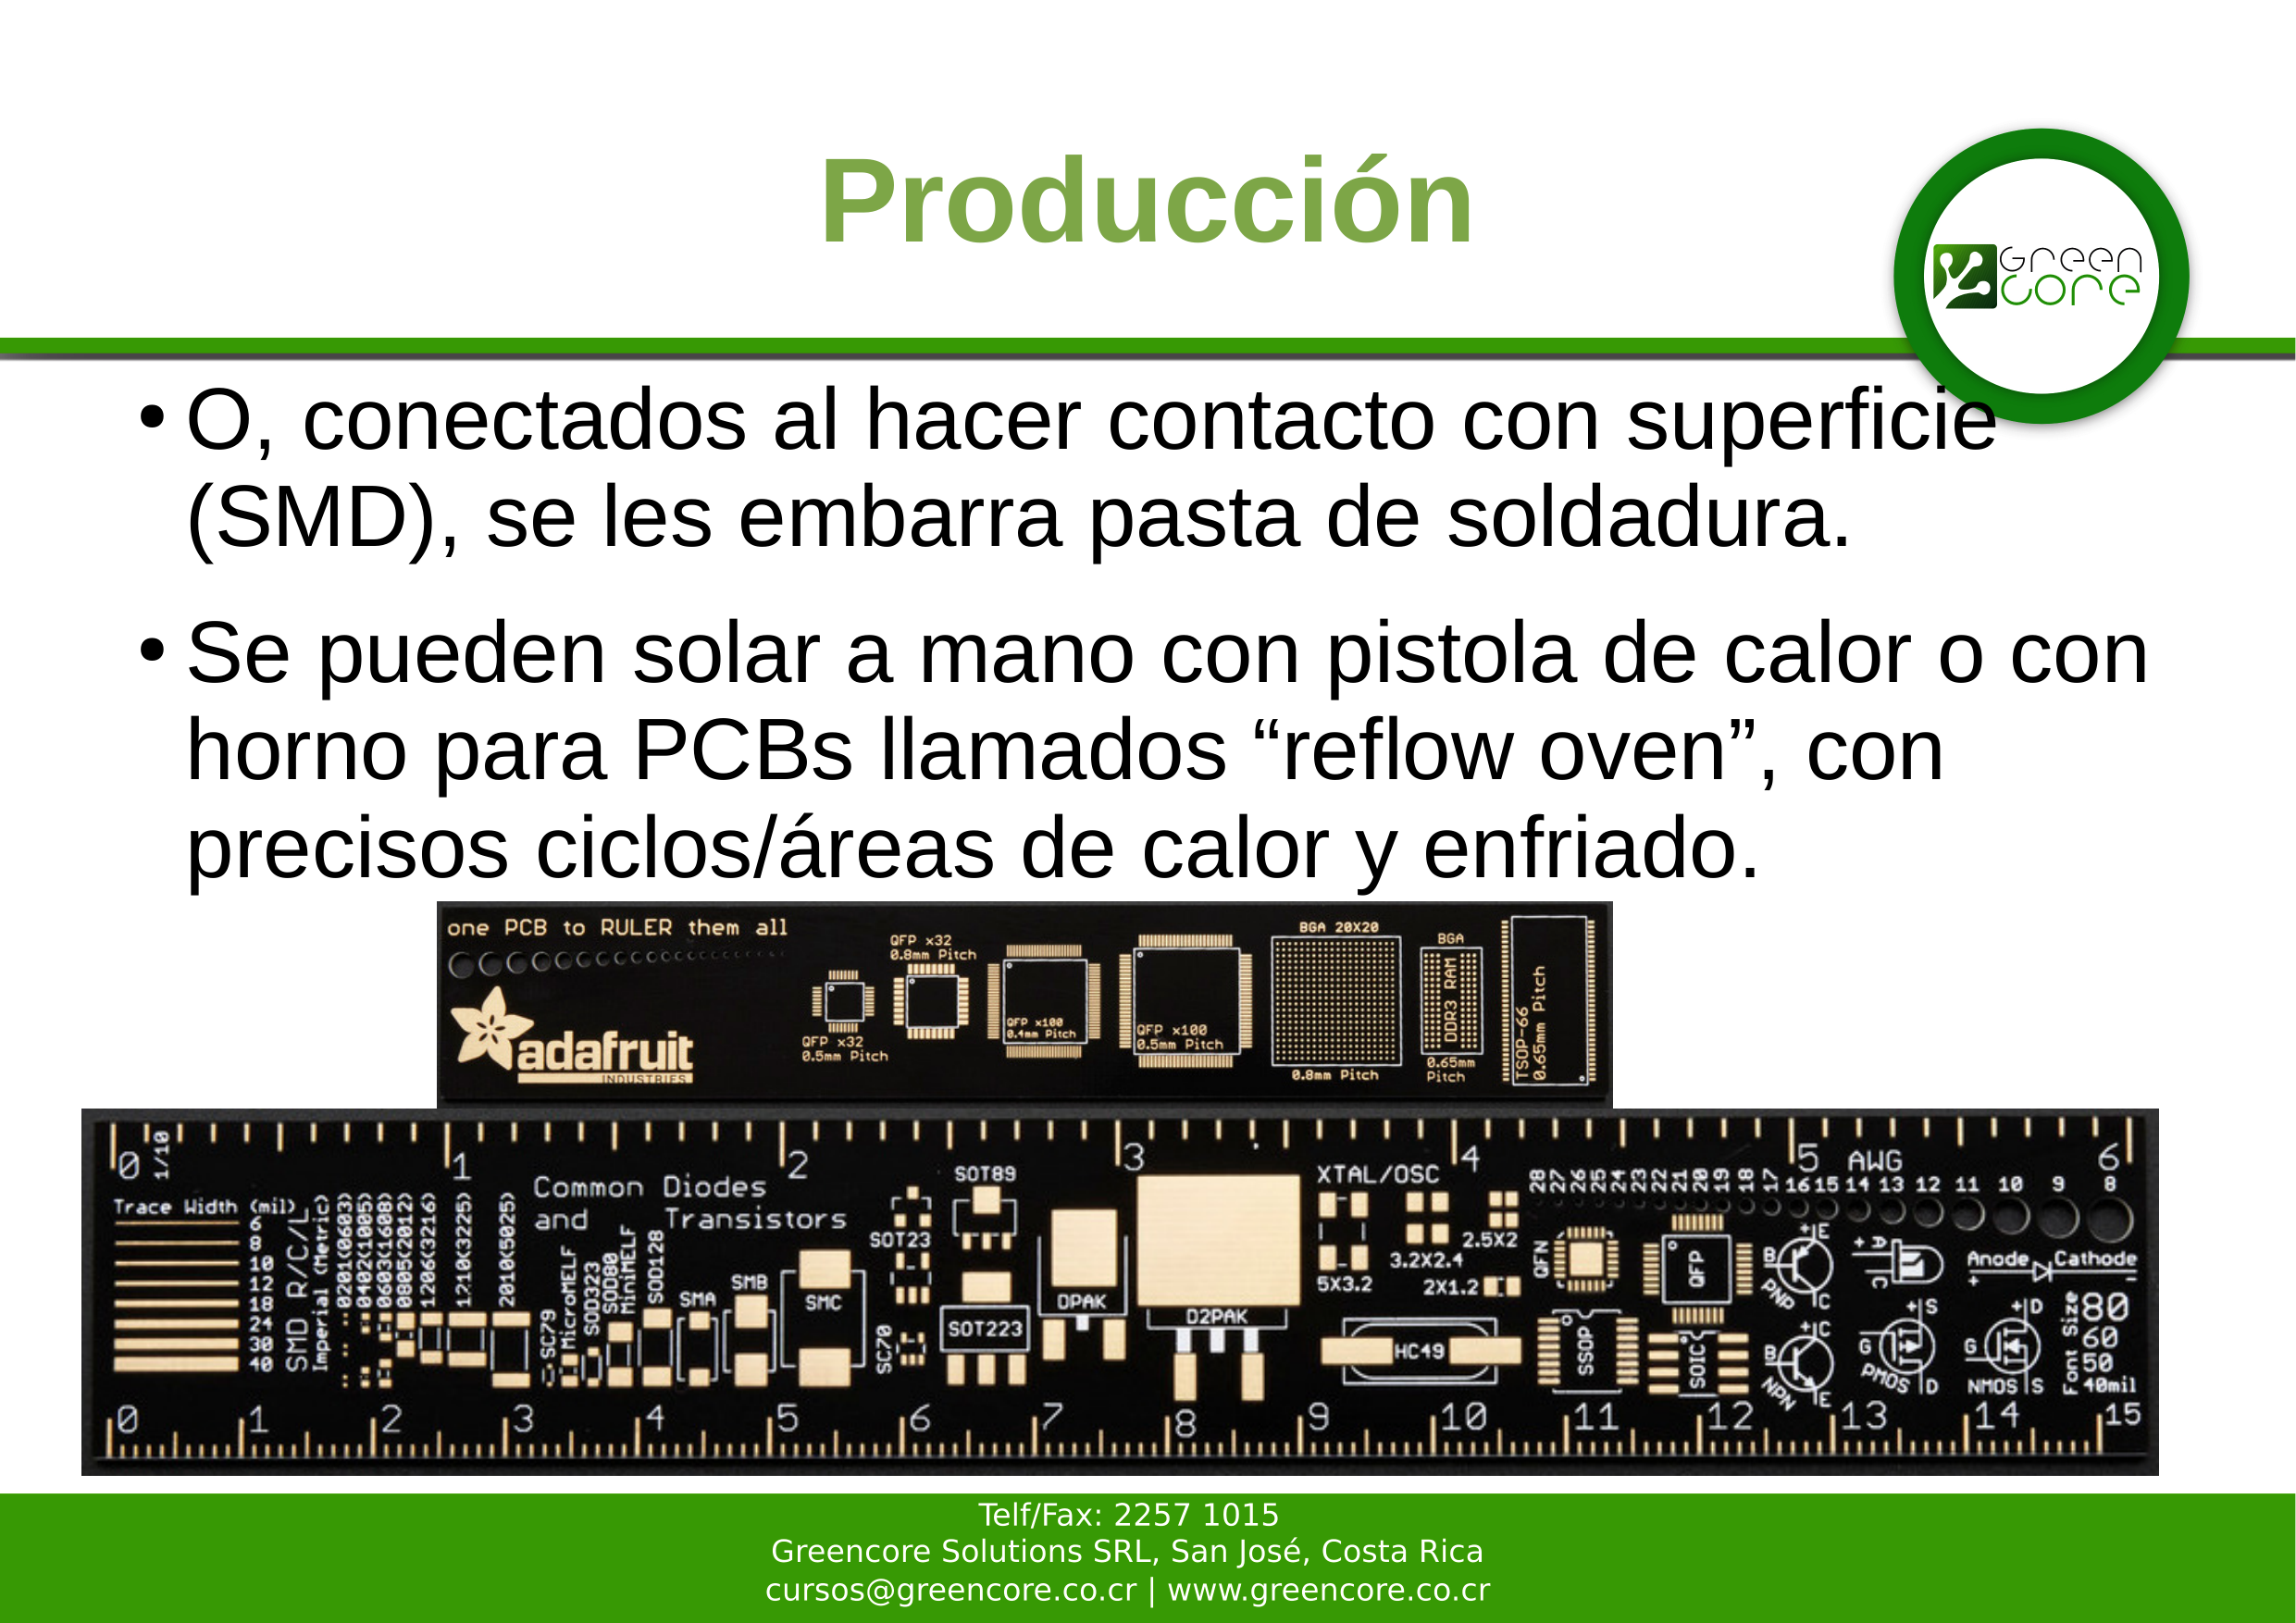

# Producción
O, conectados al hacer contacto con superficie (SMD), se les embarra pasta de soldadura.
Se pueden solar a mano con pistola de calor o con horno para PCBs llamados “reflow oven”, con precisos ciclos/áreas de calor y enfriado.